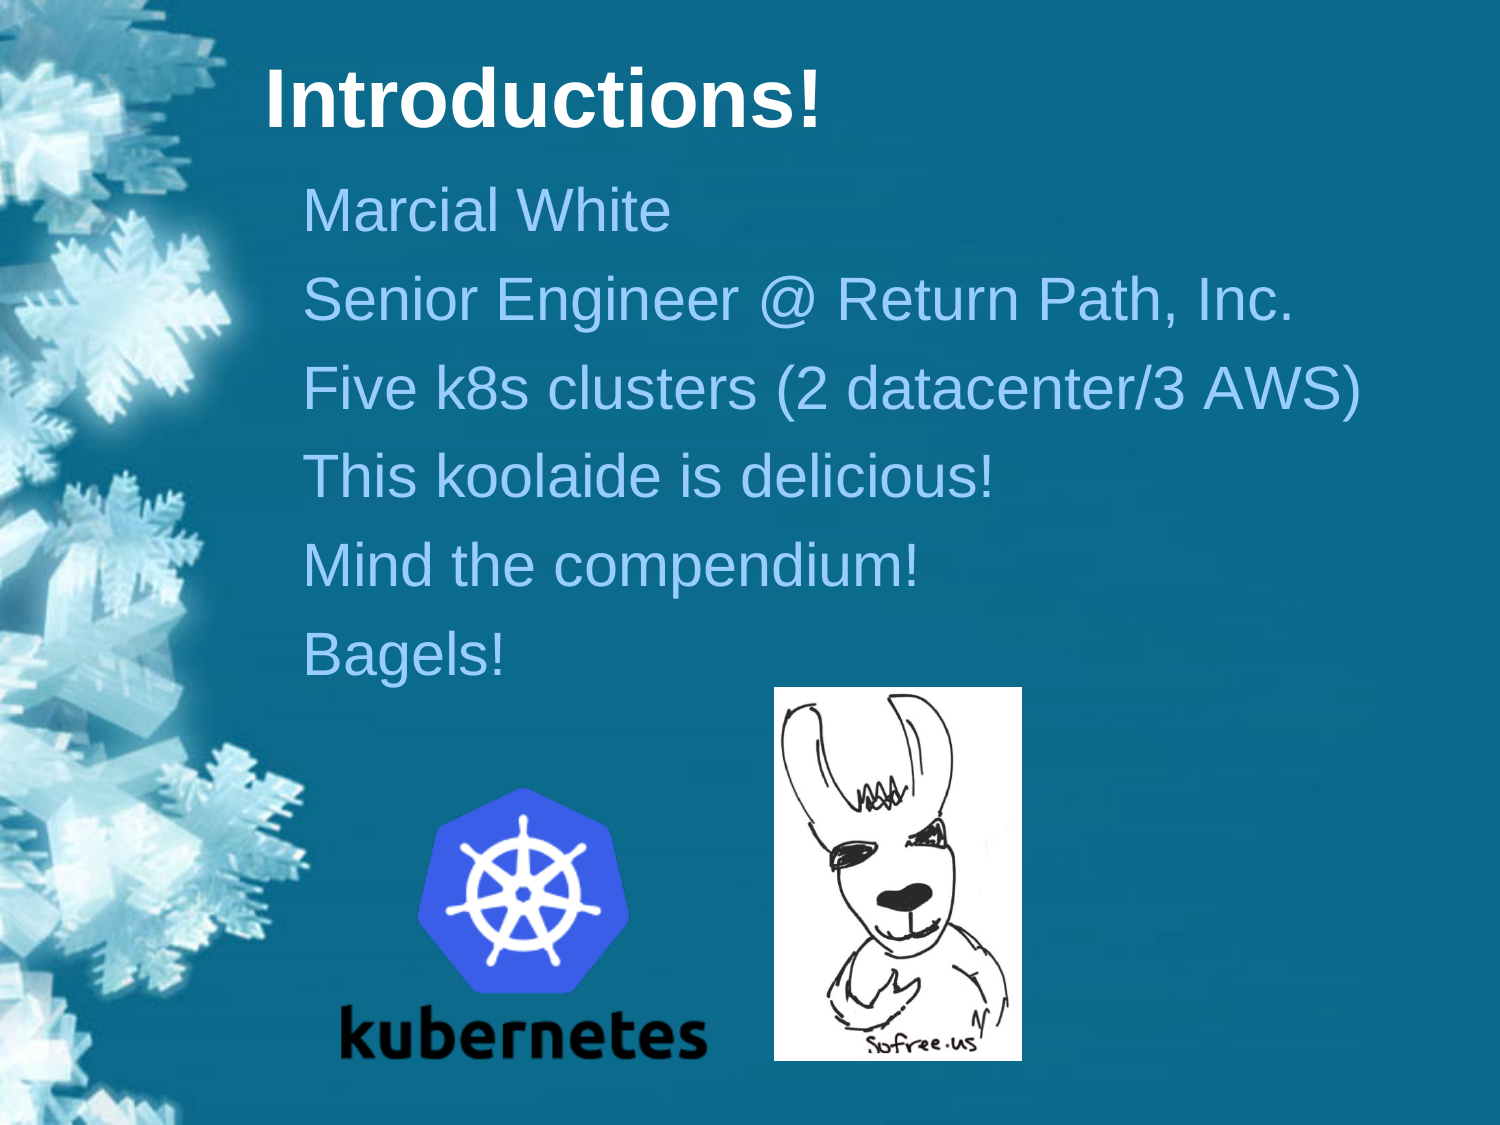

# Introductions!
Marcial White
Senior Engineer @ Return Path, Inc.
Five k8s clusters (2 datacenter/3 AWS)
This koolaide is delicious!
Mind the compendium!
Bagels!